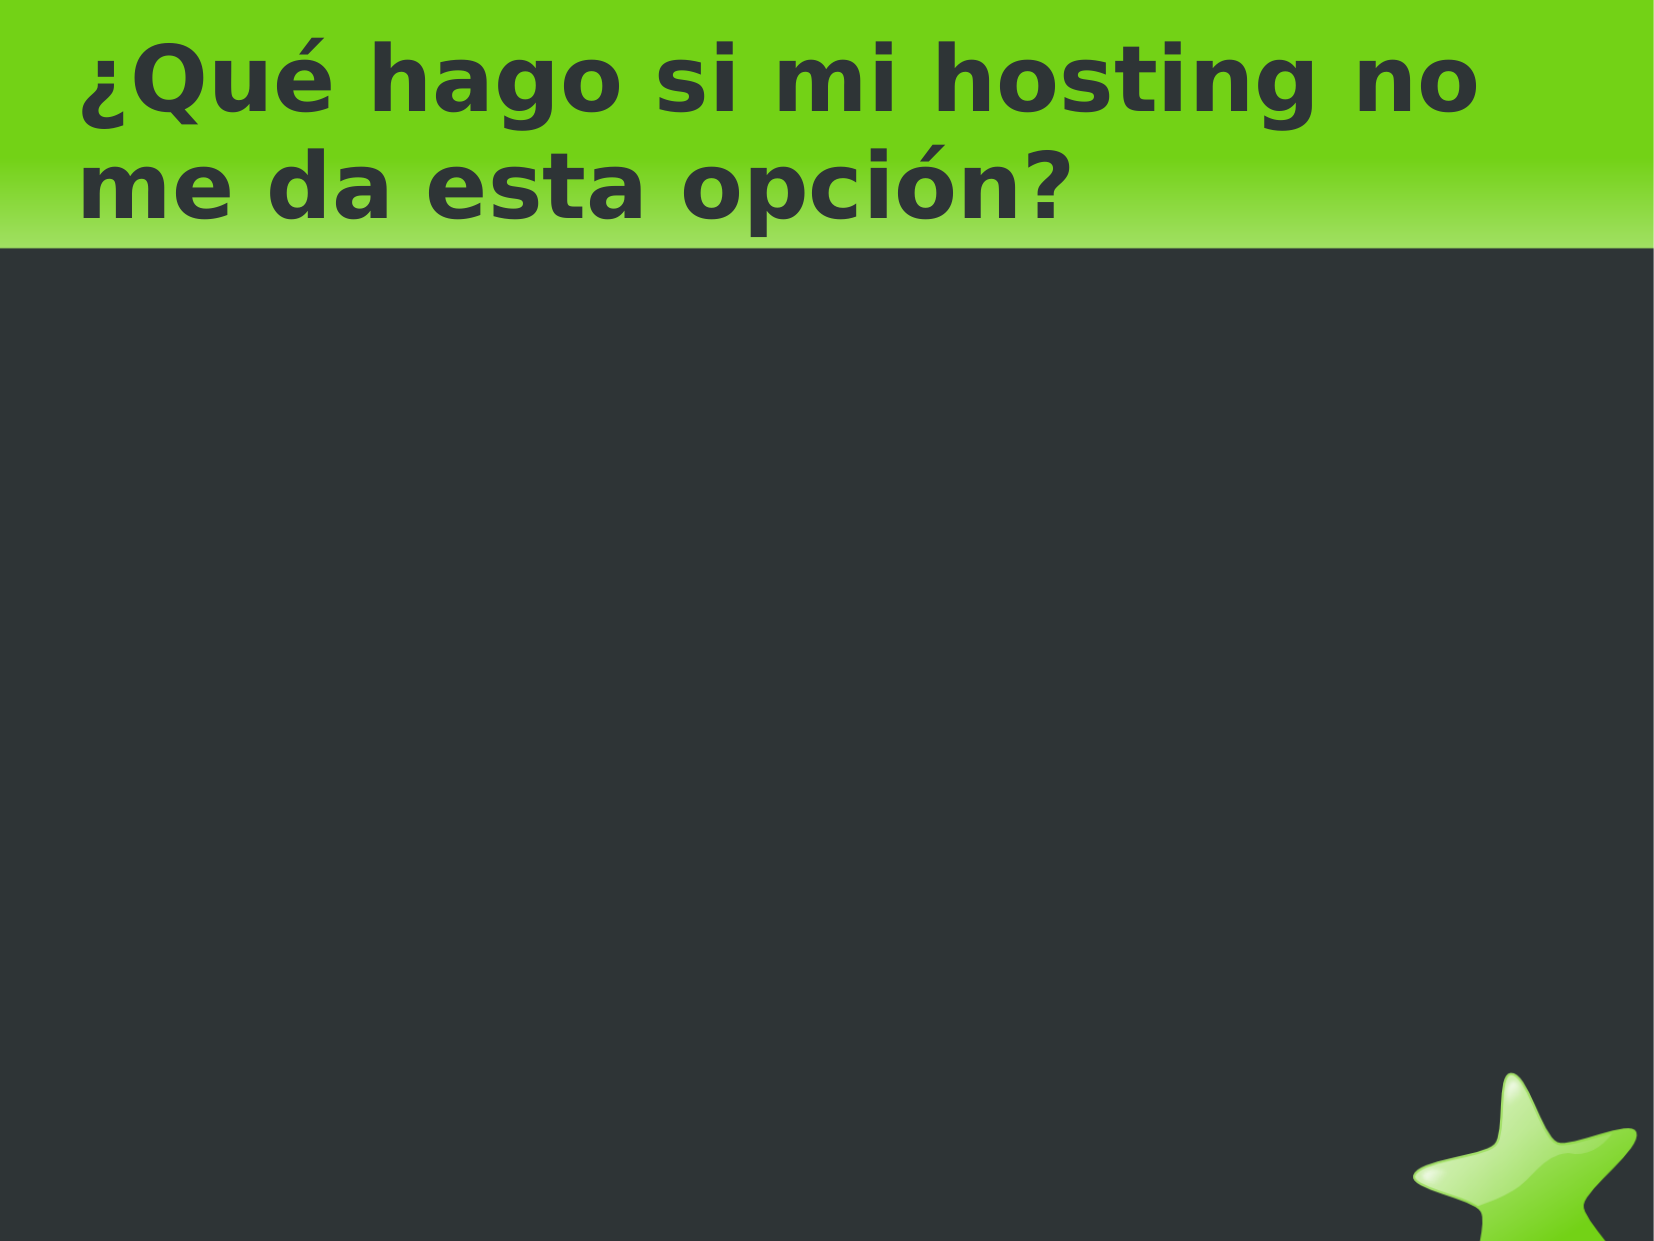

# ¿Qué hago si mi hosting no me da esta opción?